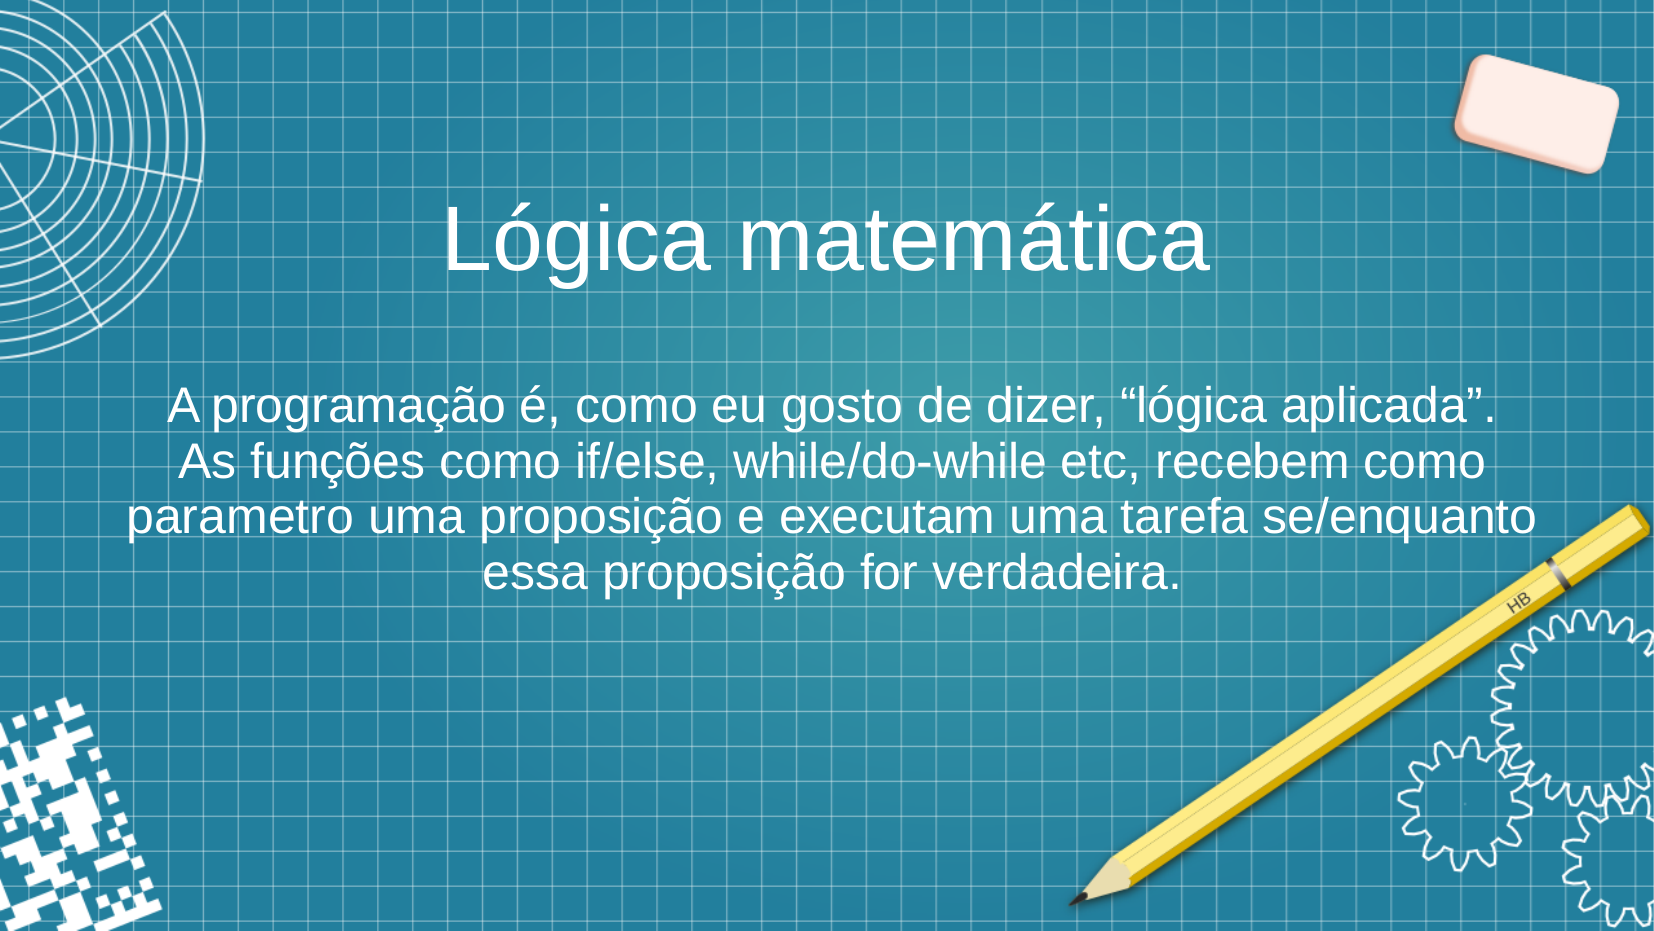

# Lógica matemática
A programação é, como eu gosto de dizer, “lógica aplicada”.
As funções como if/else, while/do-while etc, recebem como parametro uma proposição e executam uma tarefa se/enquanto essa proposição for verdadeira.